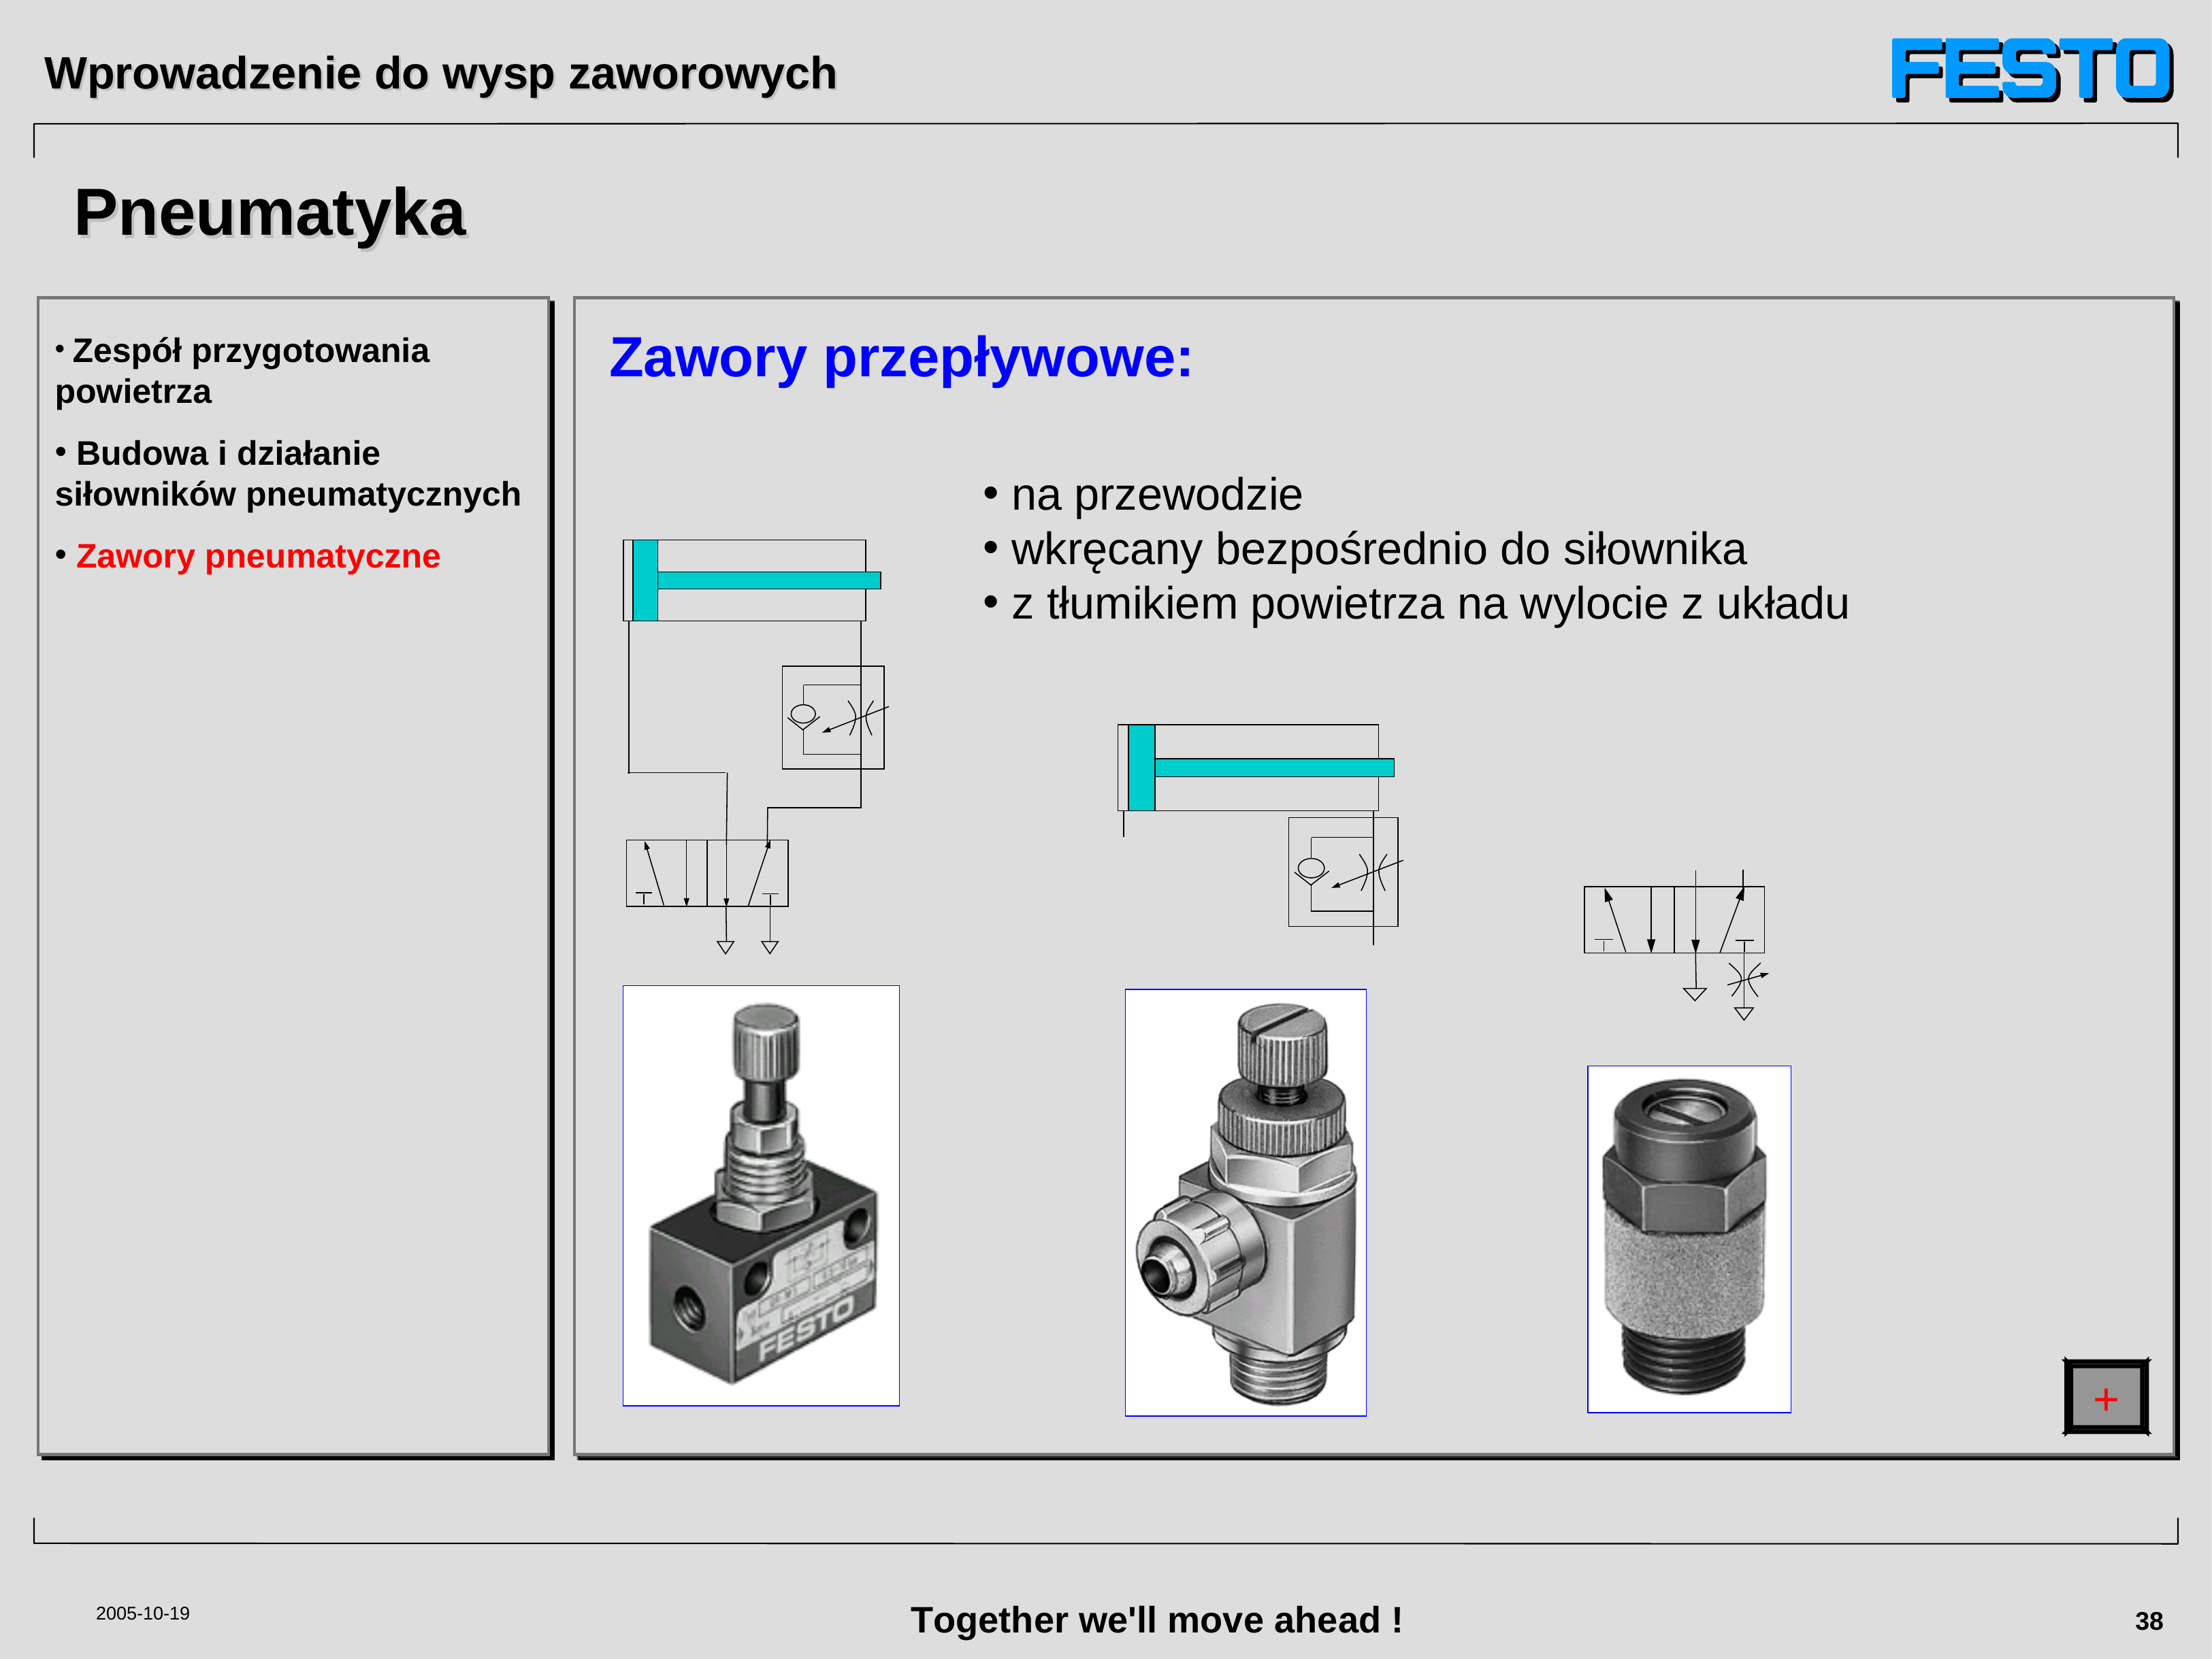

# Pneumatyka
Zawory przepływowe:
 Zespół przygotowania powietrza
 Budowa i działanie siłowników pneumatycznych
 Zawory pneumatyczne
 na przewodzie
 wkręcany bezpośrednio do siłownika
 z tłumikiem powietrza na wylocie z układu
+
2005-10-19
Together we'll move ahead !